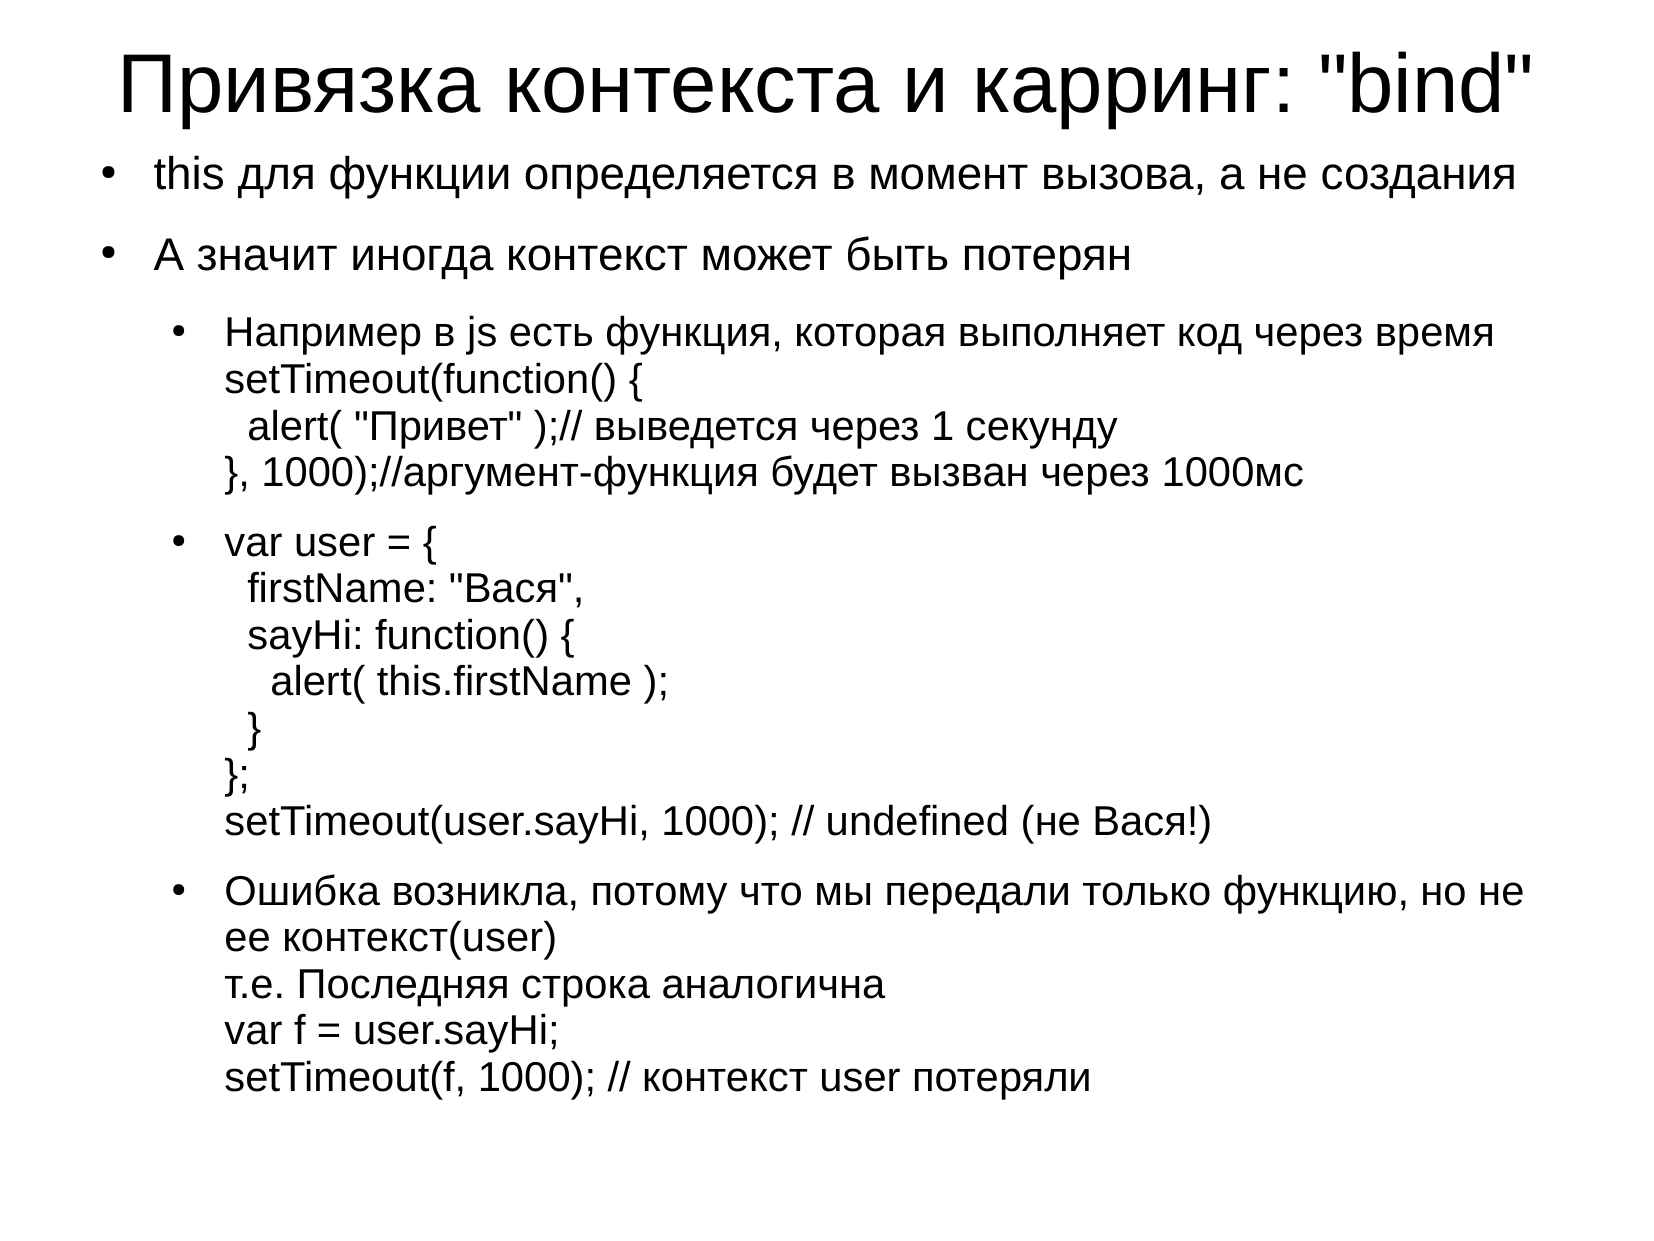

# Привязка контекста и карринг: "bind"
this для функции определяется в момент вызова, а не создания
А значит иногда контекст может быть потерян
Например в js есть функция, которая выполняет код через время
setTimeout(function() {
 alert( "Привет" );// выведется через 1 секунду
}, 1000);//аргумент-функция будет вызван через 1000мс
var user = {
 firstName: "Вася",
 sayHi: function() {
 alert( this.firstName );
 }
};
setTimeout(user.sayHi, 1000); // undefined (не Вася!)
Ошибка возникла, потому что мы передали только функцию, но не ее контекст(user)
т.е. Последняя строка аналогична
var f = user.sayHi;
setTimeout(f, 1000); // контекст user потеряли